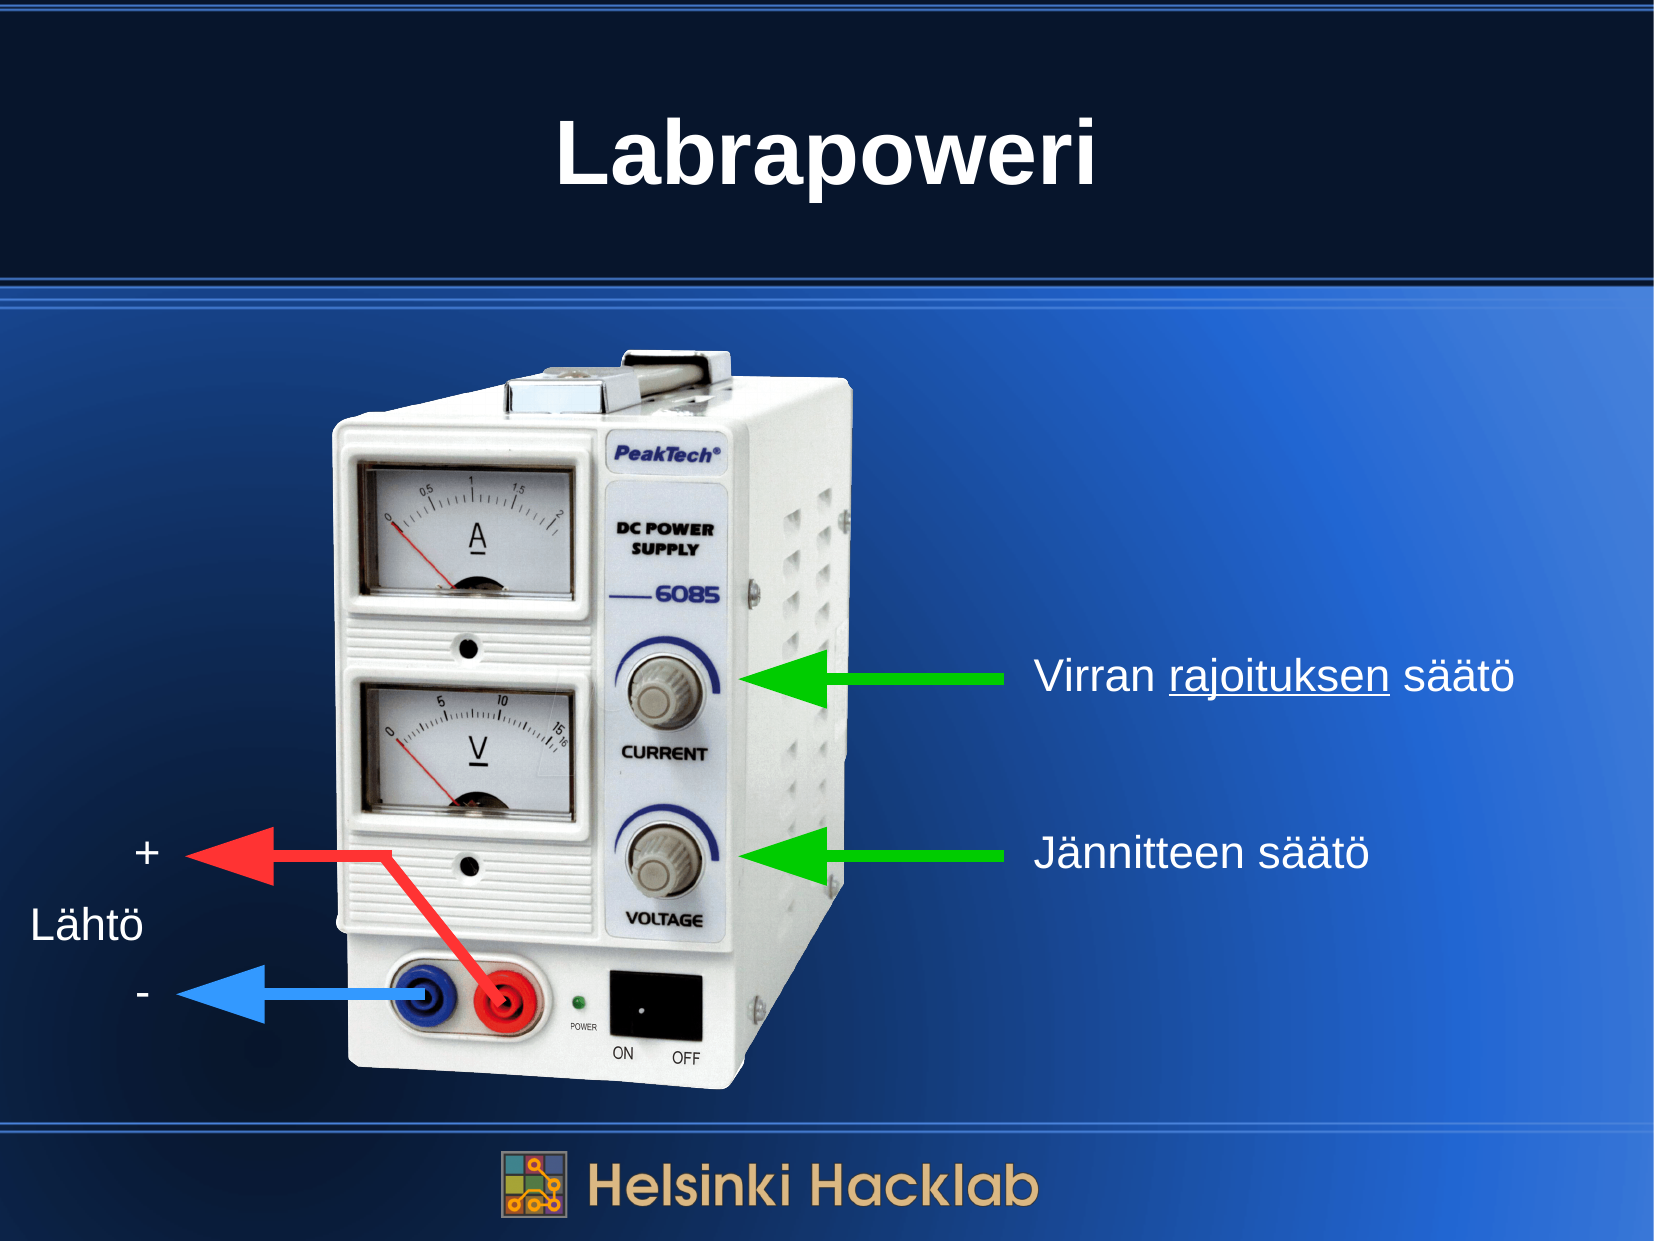

# Labrapoweri
Virran rajoituksen säätö
+
Jännitteen säätö
Lähtö
-